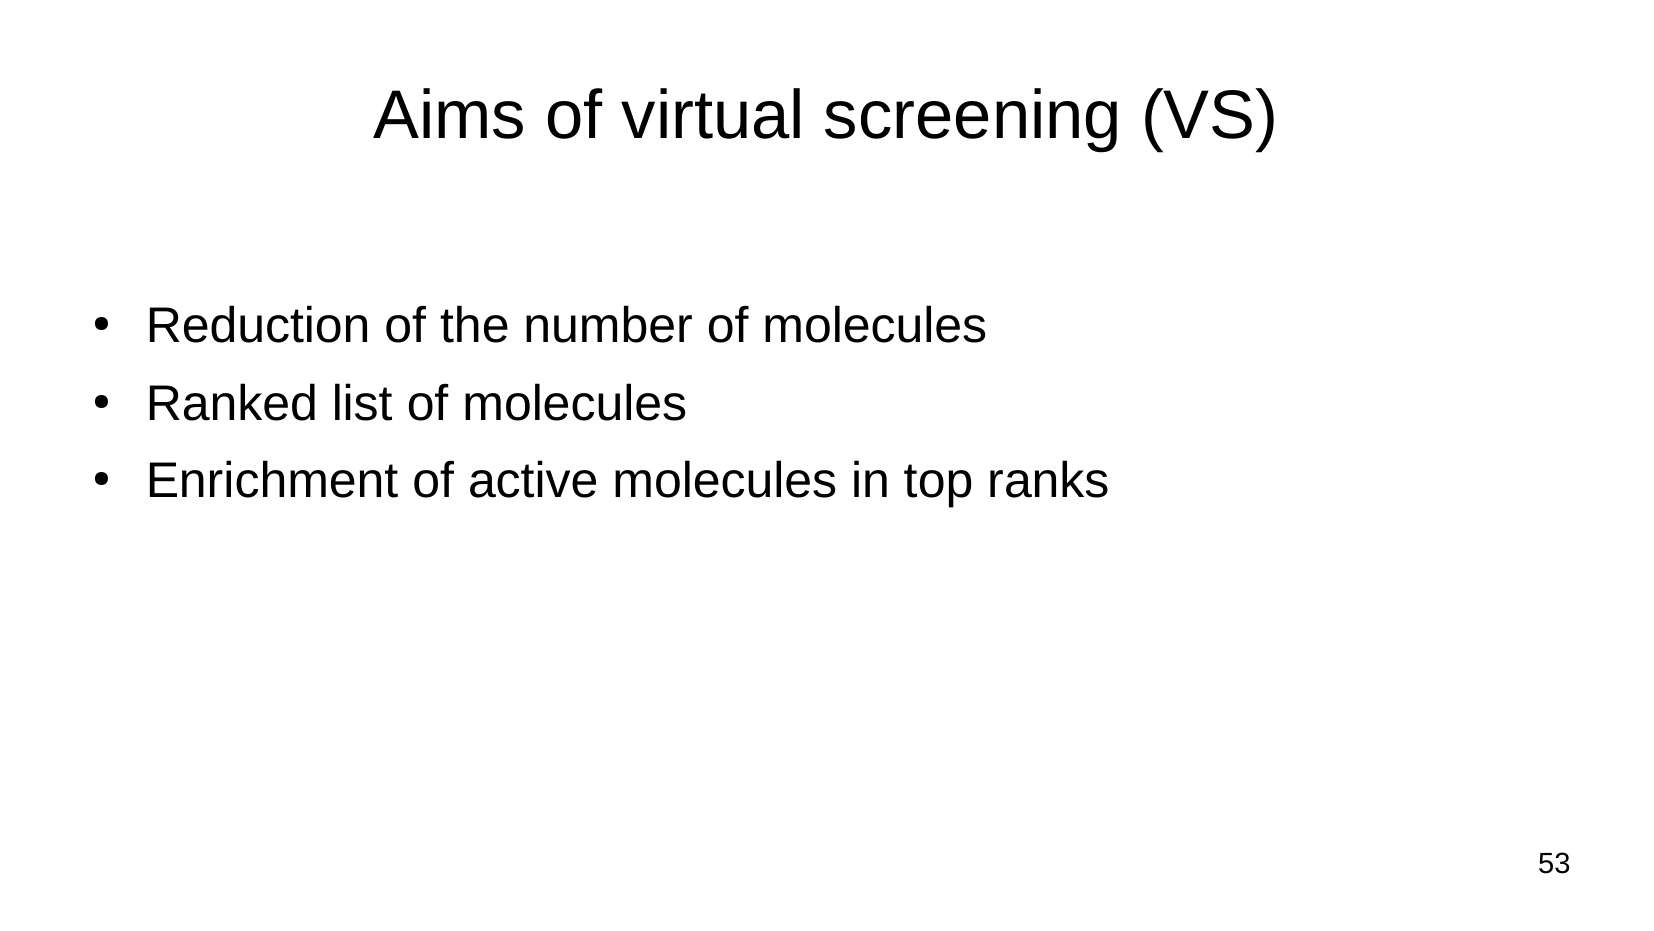

# Aims of virtual screening (VS)
Reduction of the number of molecules
Ranked list of molecules
Enrichment of active molecules in top ranks
53